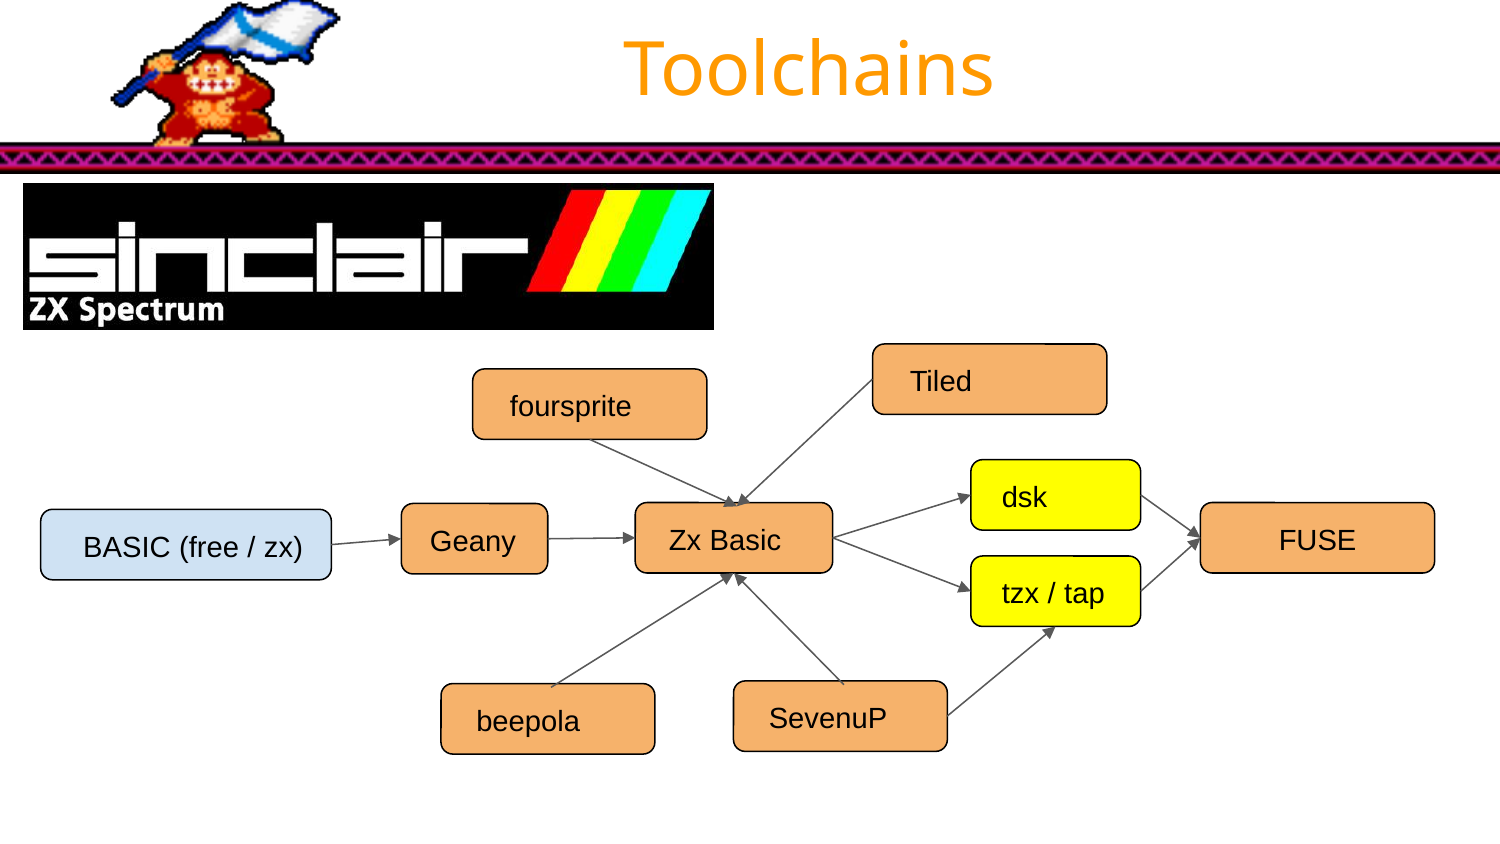

# Toolchains
Tiled
foursprite
dsk
Zx Basic
 FUSE
Geany
BASIC (free / zx)
tzx / tap
SevenuP
beepola
 spriteSX